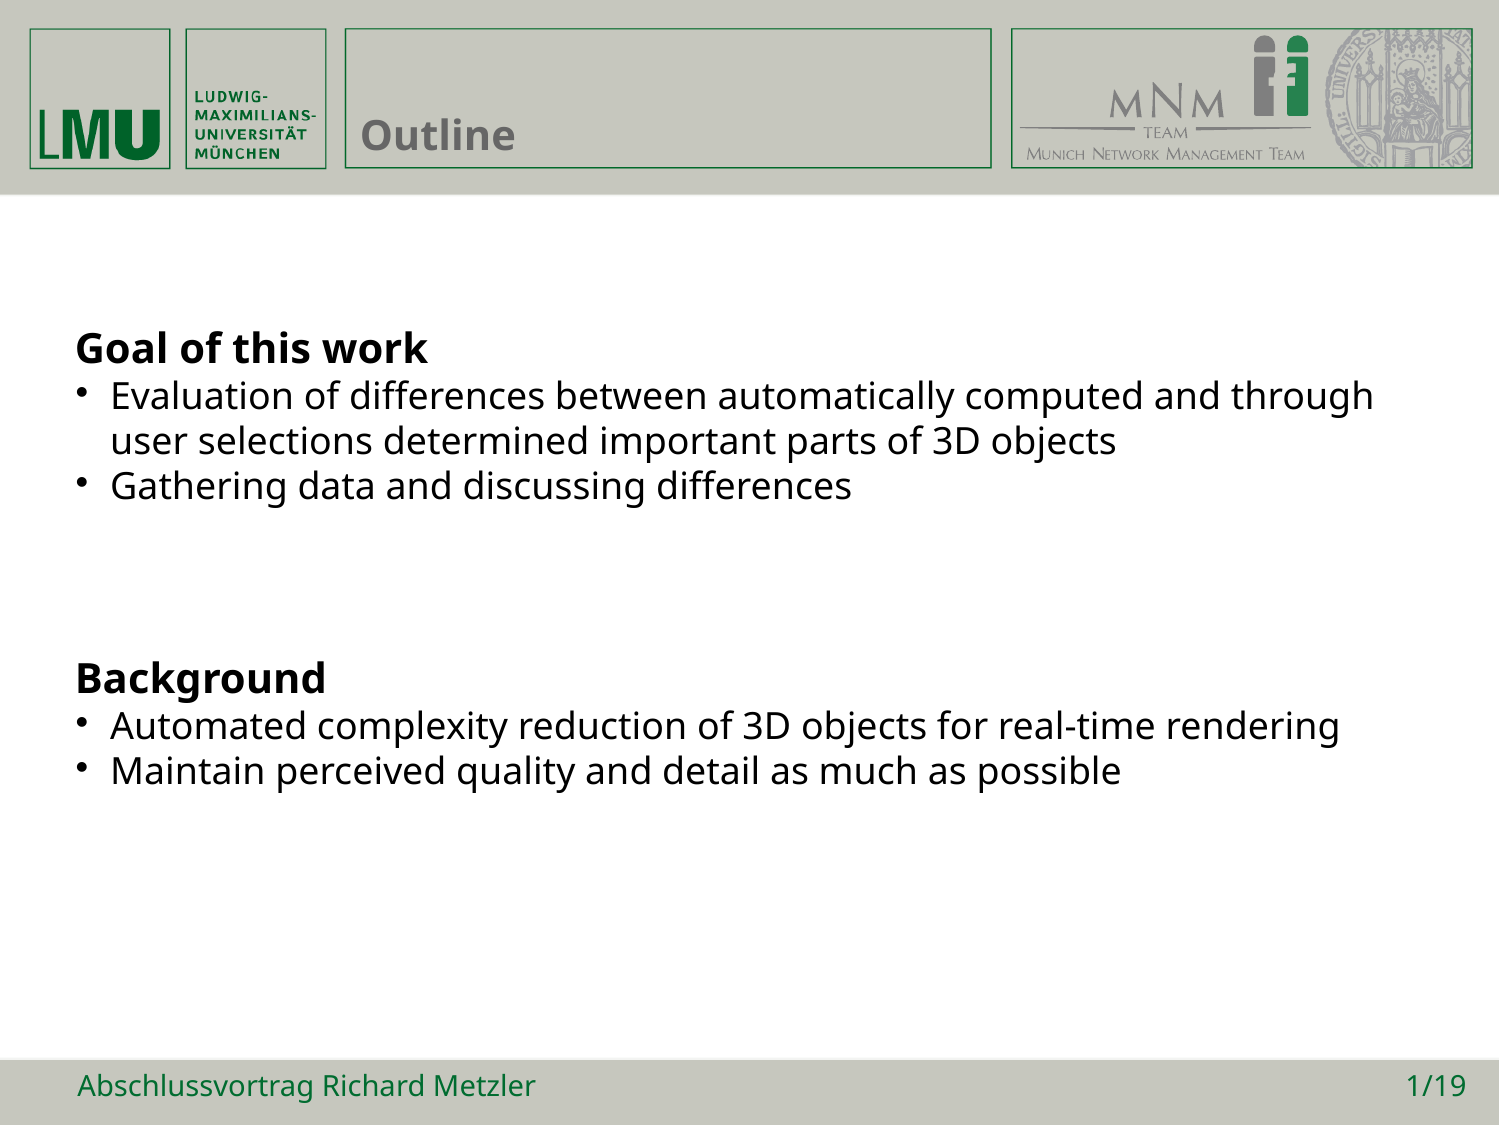

Outline
Goal of this work
Evaluation of differences between automatically computed and through user selections determined important parts of 3D objects
Gathering data and discussing differences
Background
Automated complexity reduction of 3D objects for real-time rendering
Maintain perceived quality and detail as much as possible
Abschlussvortrag Richard Metzler
1/19